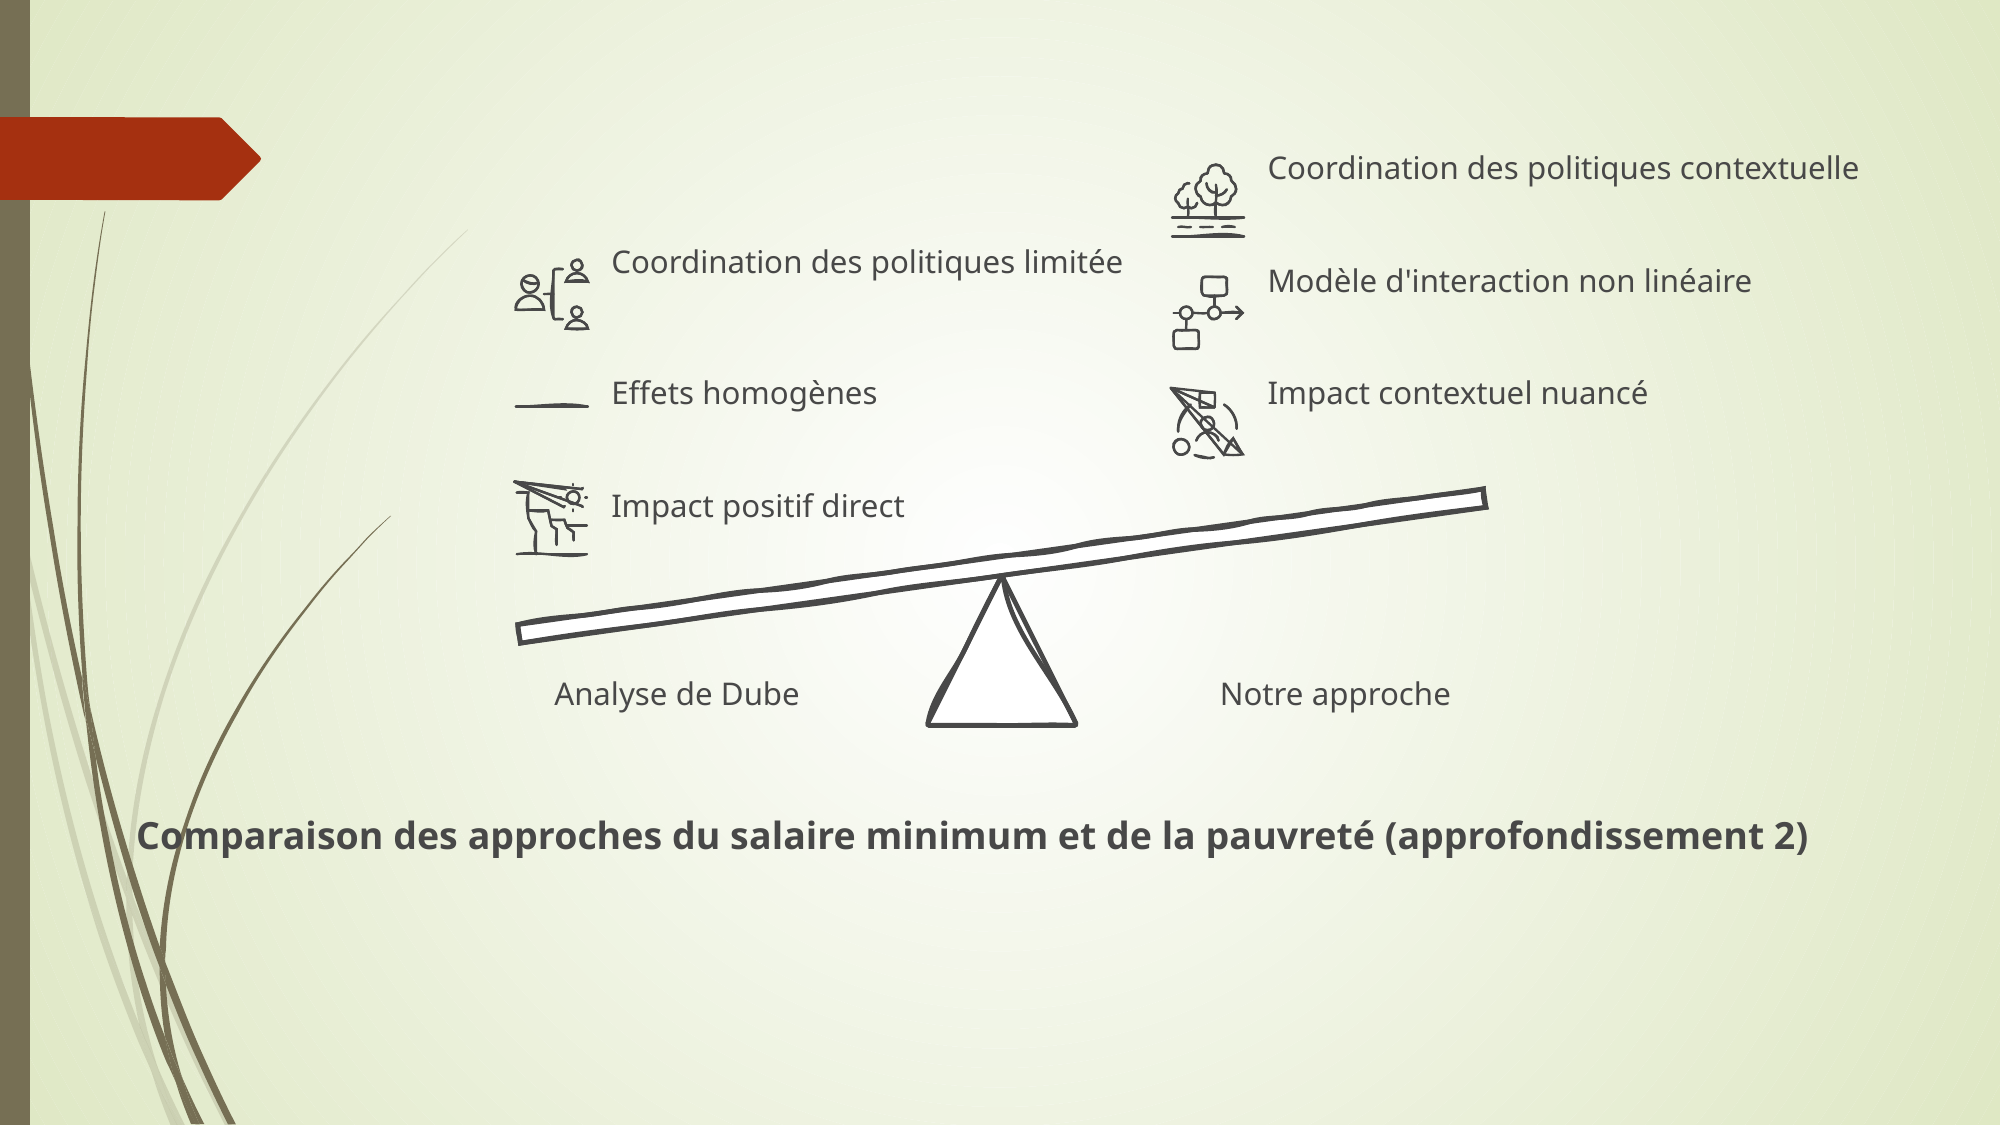

Coordination des politiques contextuelle
Coordination des politiques limitée
Modèle d'interaction non linéaire
Effets homogènes
Impact contextuel nuancé
Impact positif direct
Analyse de Dube
Notre approche
Comparaison des approches du salaire minimum et de la pauvreté (approfondissement 2)